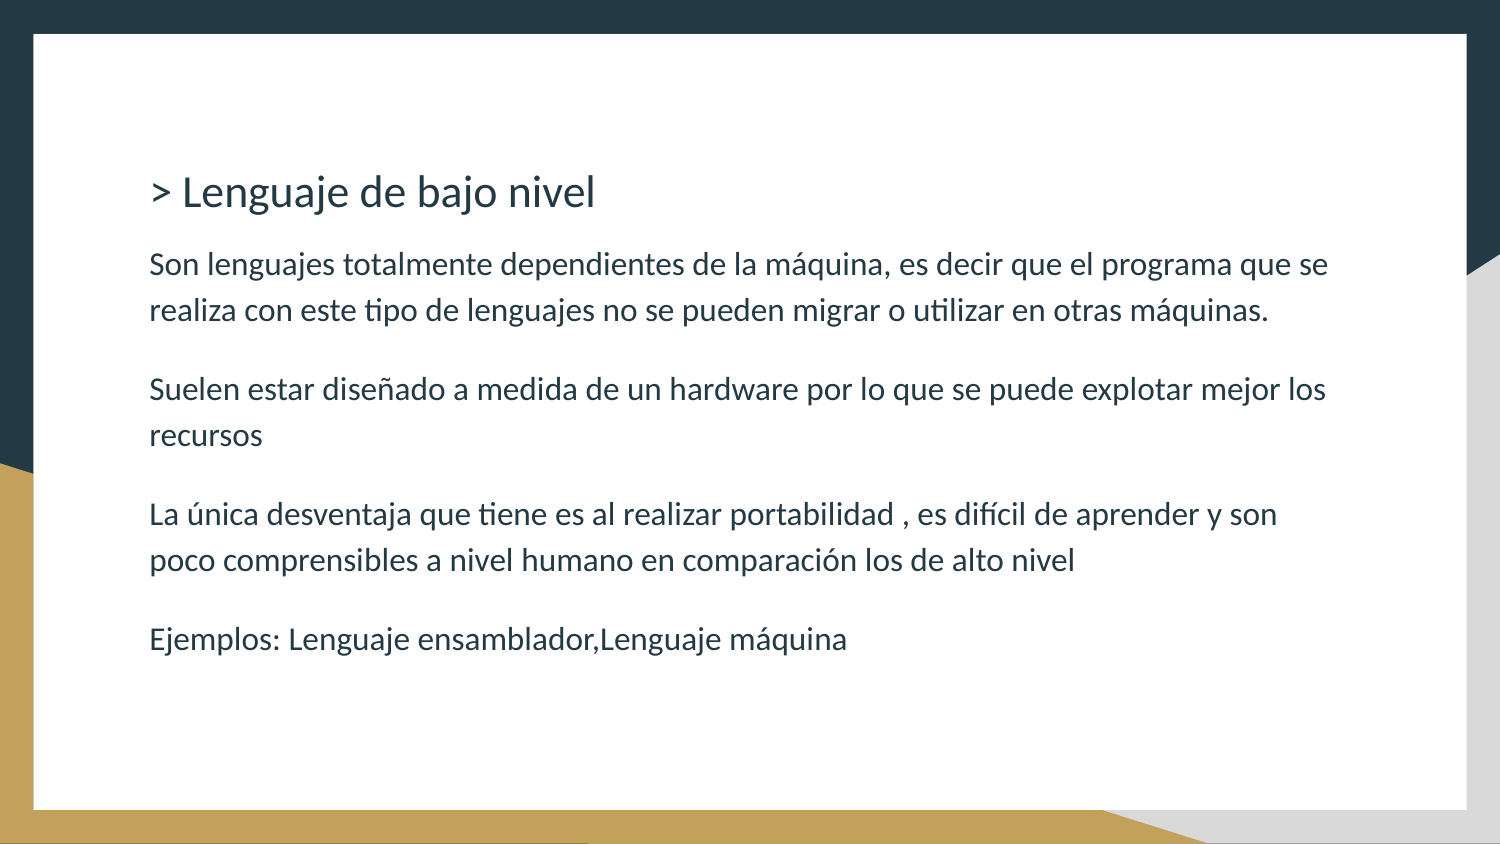

# > Lenguaje de bajo nivel
Son lenguajes totalmente dependientes de la máquina, es decir que el programa que se realiza con este tipo de lenguajes no se pueden migrar o utilizar en otras máquinas.
Suelen estar diseñado a medida de un hardware por lo que se puede explotar mejor los recursos
La única desventaja que tiene es al realizar portabilidad , es difícil de aprender y son poco comprensibles a nivel humano en comparación los de alto nivel
Ejemplos: Lenguaje ensamblador,Lenguaje máquina